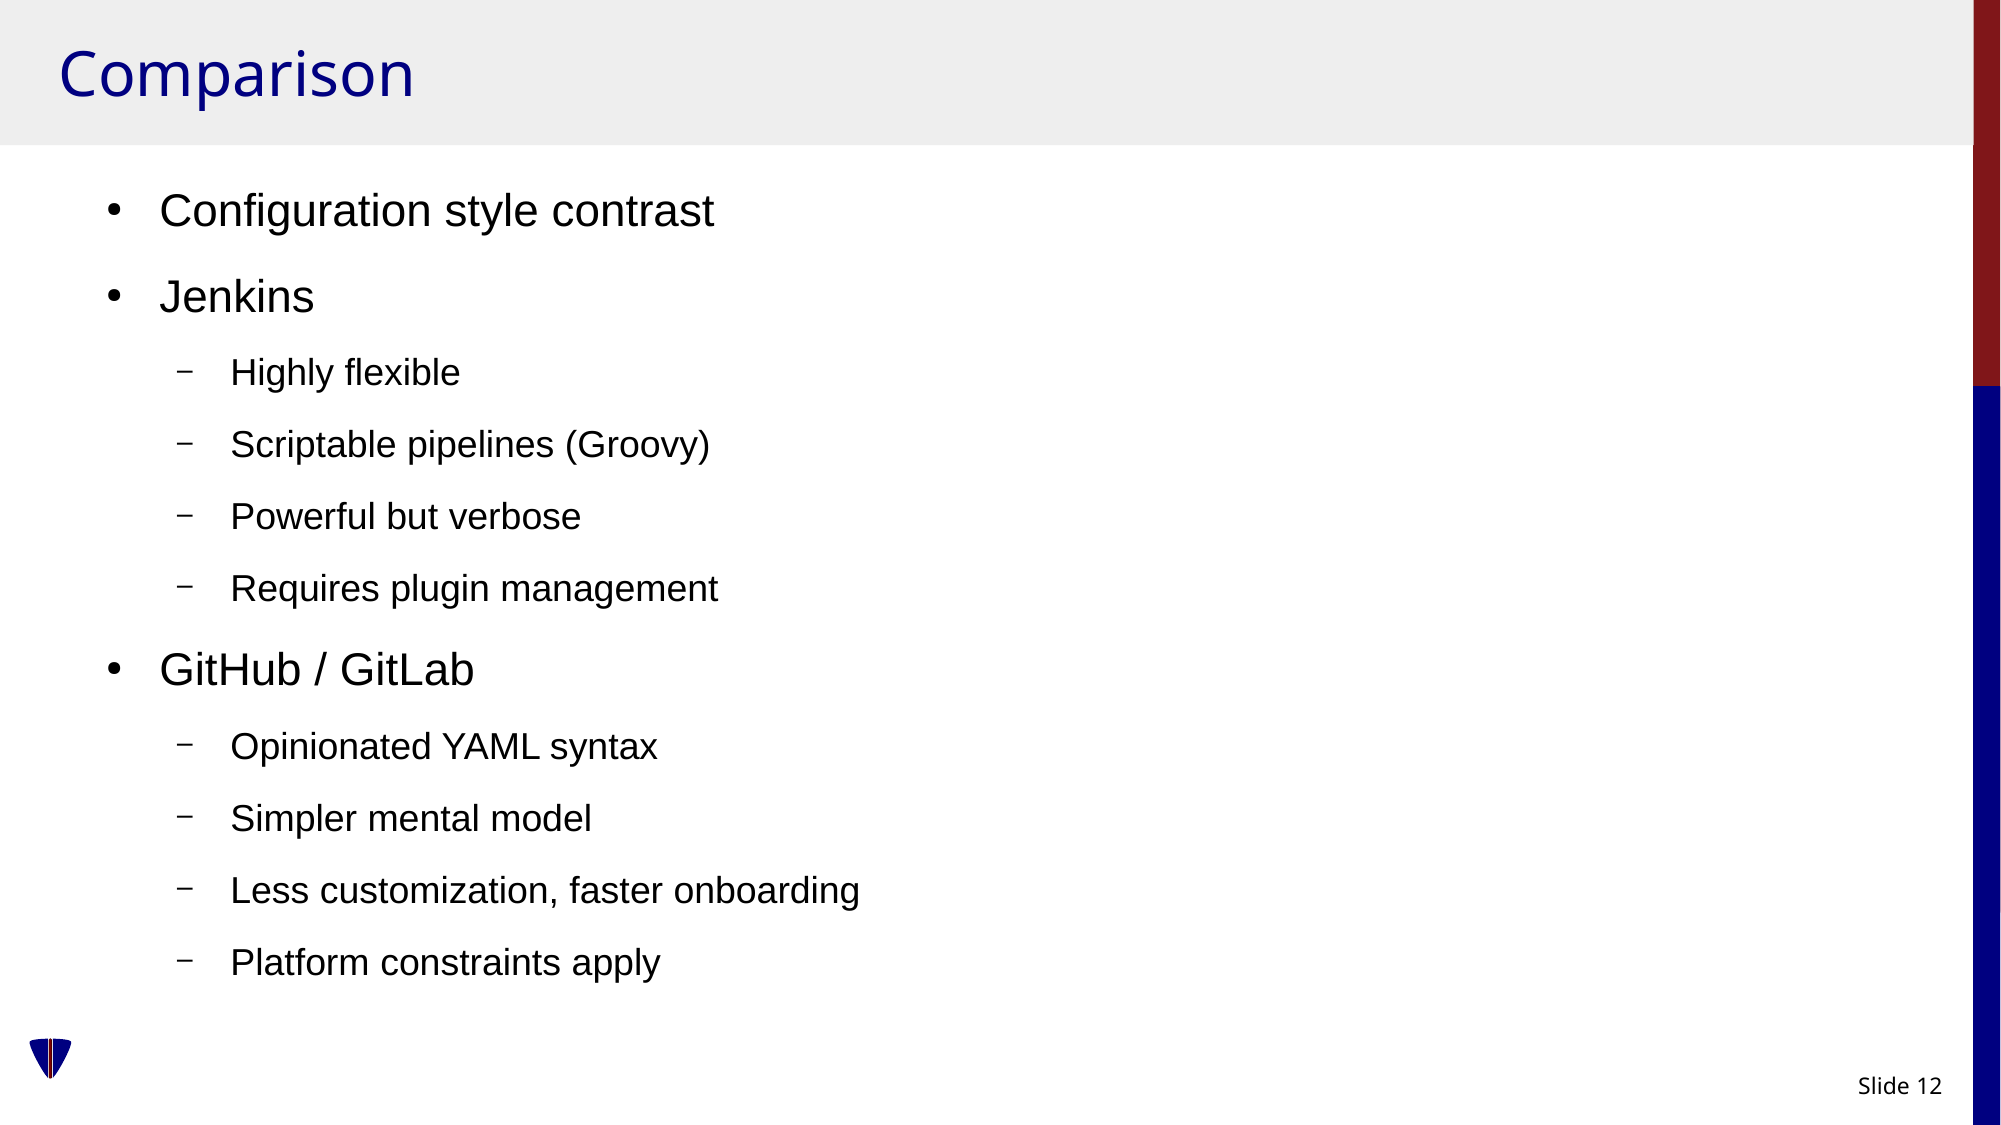

# Comparison
Configuration style contrast
Jenkins
Highly flexible
Scriptable pipelines (Groovy)
Powerful but verbose
Requires plugin management
GitHub / GitLab
Opinionated YAML syntax
Simpler mental model
Less customization, faster onboarding
Platform constraints apply